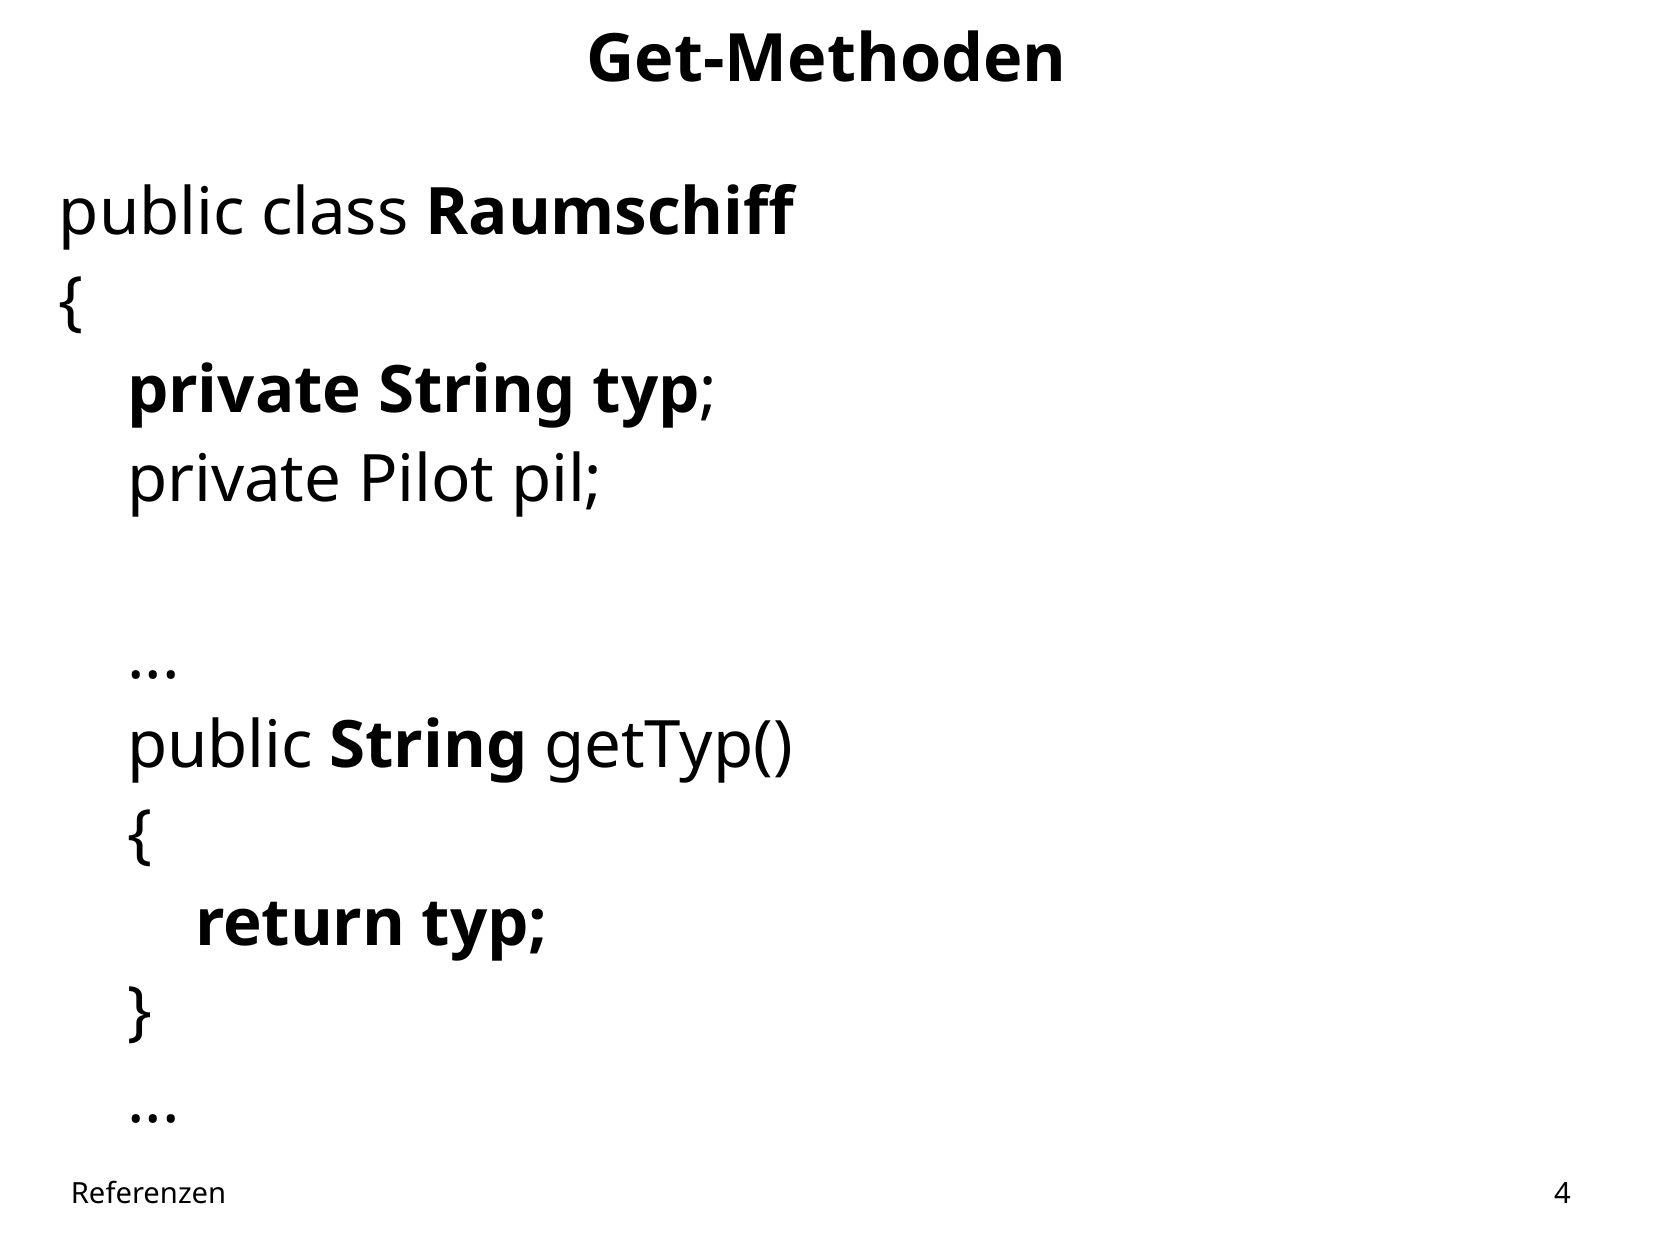

# Get-Methoden
public class Raumschiff
{
 private String typ;
 private Pilot pil;
 ...
 public String getTyp()
 {
 return typ;
 }
 ...
Referenzen
4